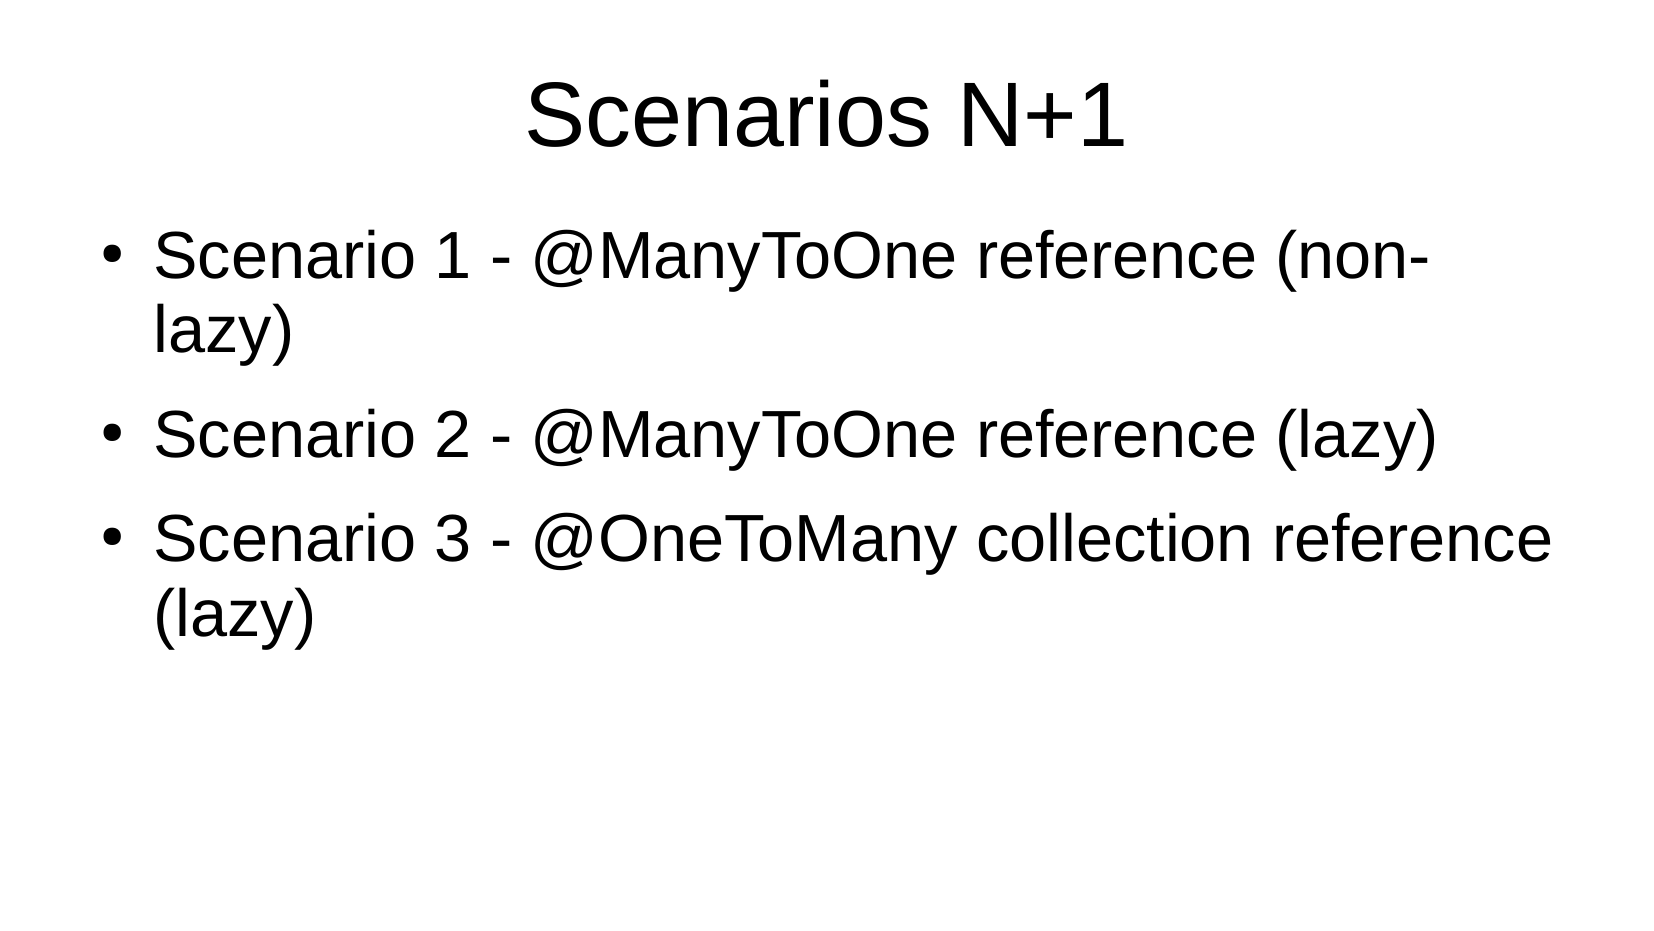

# Scenarios N+1
Scenario 1 - @ManyToOne reference (non-lazy)
Scenario 2 - @ManyToOne reference (lazy)
Scenario 3 - @OneToMany collection reference (lazy)